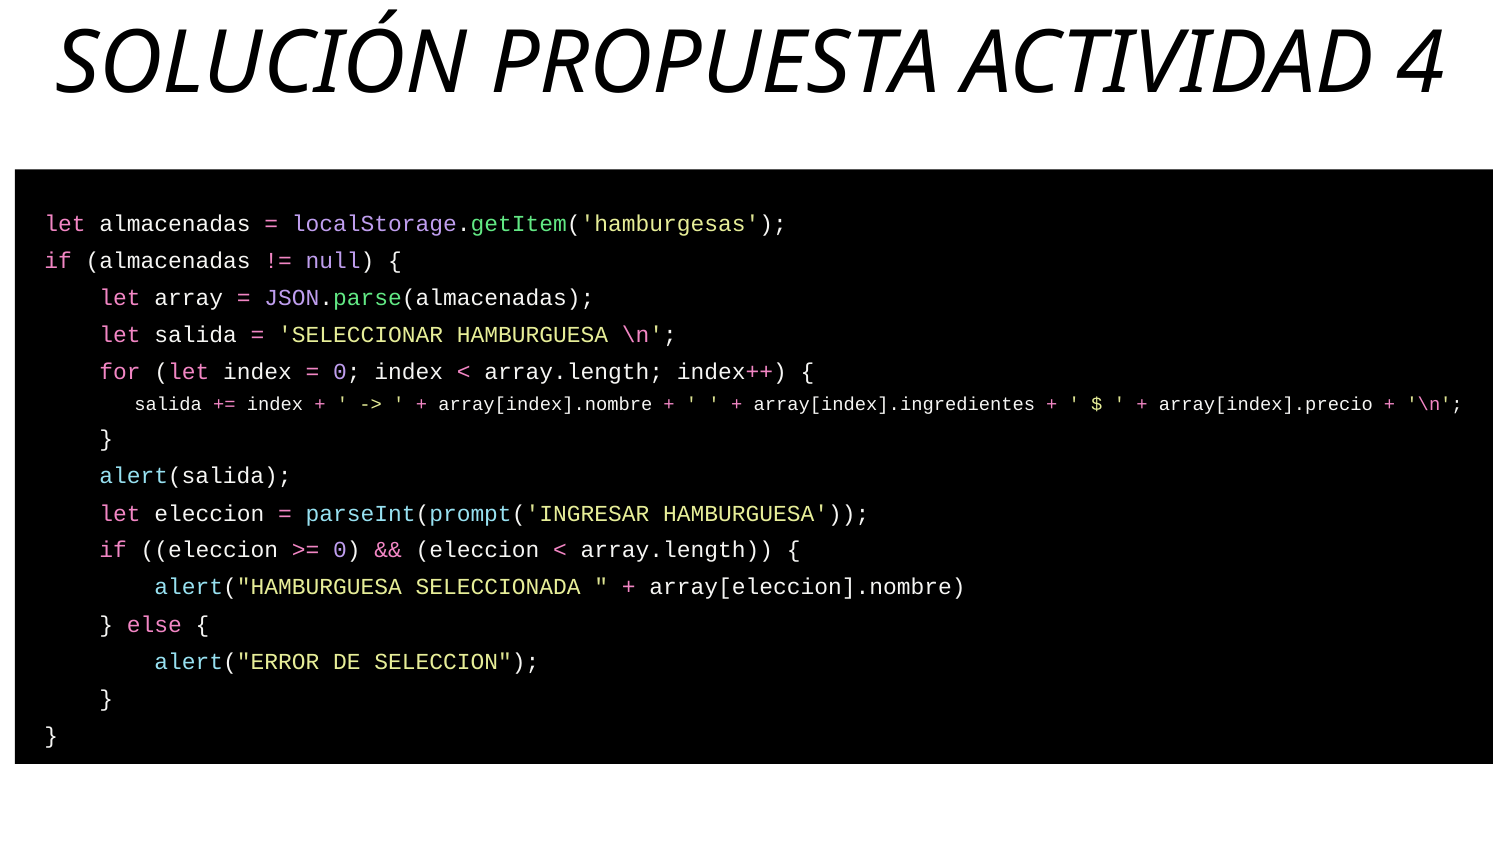

SOLUCIÓN PROPUESTA ACTIVIDAD 4
let almacenadas = localStorage.getItem('hamburgesas');
if (almacenadas != null) {
 let array = JSON.parse(almacenadas);
 let salida = 'SELECCIONAR HAMBURGUESA \n';
 for (let index = 0; index < array.length; index++) {
 salida += index + ' -> ' + array[index].nombre + ' ' + array[index].ingredientes + ' $ ' + array[index].precio + '\n';
 }
 alert(salida);
 let eleccion = parseInt(prompt('INGRESAR HAMBURGUESA'));
 if ((eleccion >= 0) && (eleccion < array.length)) {
 alert("HAMBURGUESA SELECCIONADA " + array[eleccion].nombre)
 } else {
 alert("ERROR DE SELECCION");
 }
}